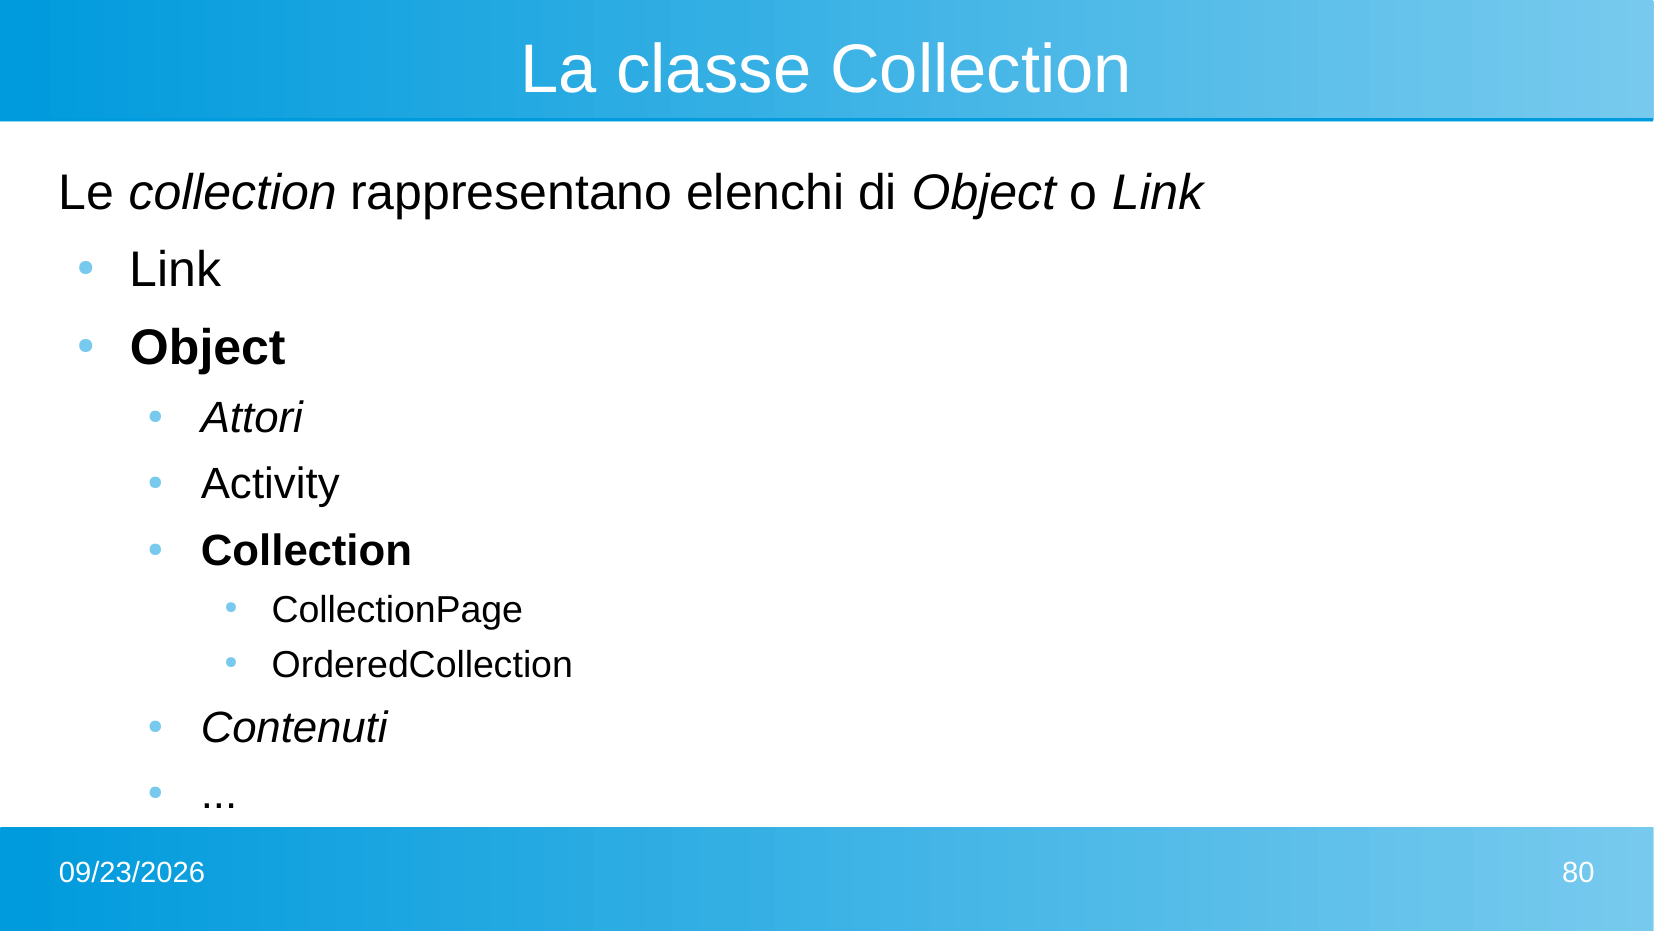

# La classe Collection
Le collection rappresentano elenchi di Object o Link
Link
Object
Attori
Activity
Collection
CollectionPage
OrderedCollection
Contenuti
...
80